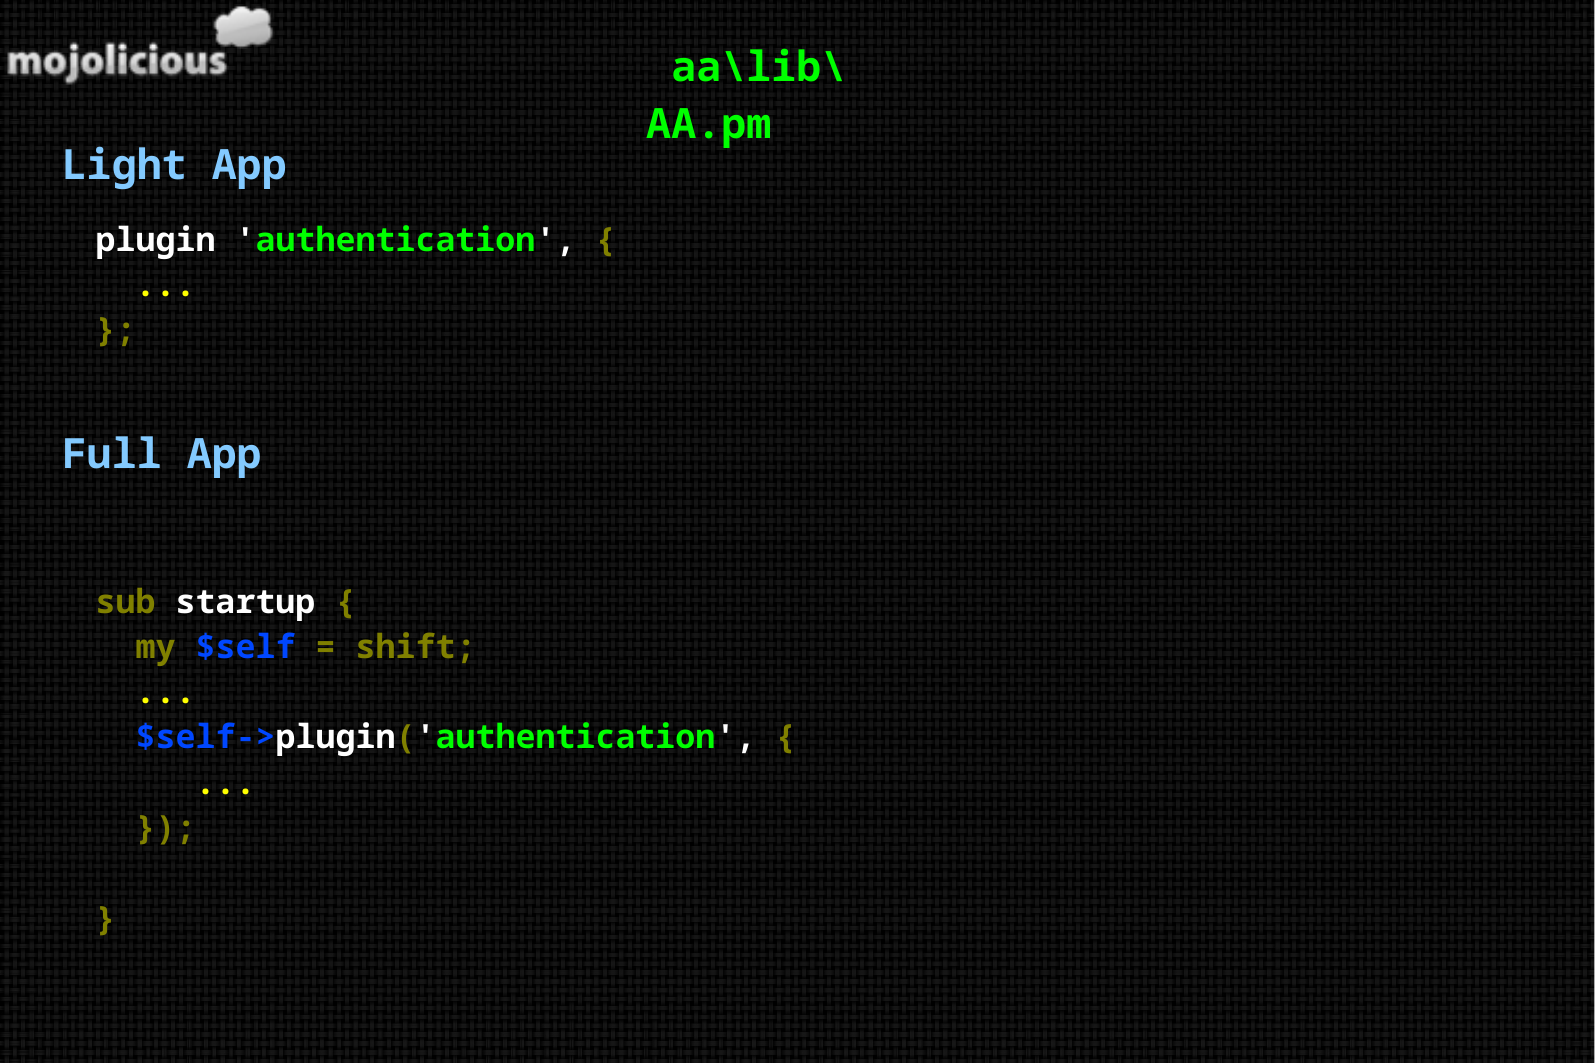

aa\lib\AA.pm
Light App
plugin 'authentication', {
 ...
};
sub startup {
 my $self = shift;
 ...
 $self->plugin('authentication', {
 ...
 });
}
Full App